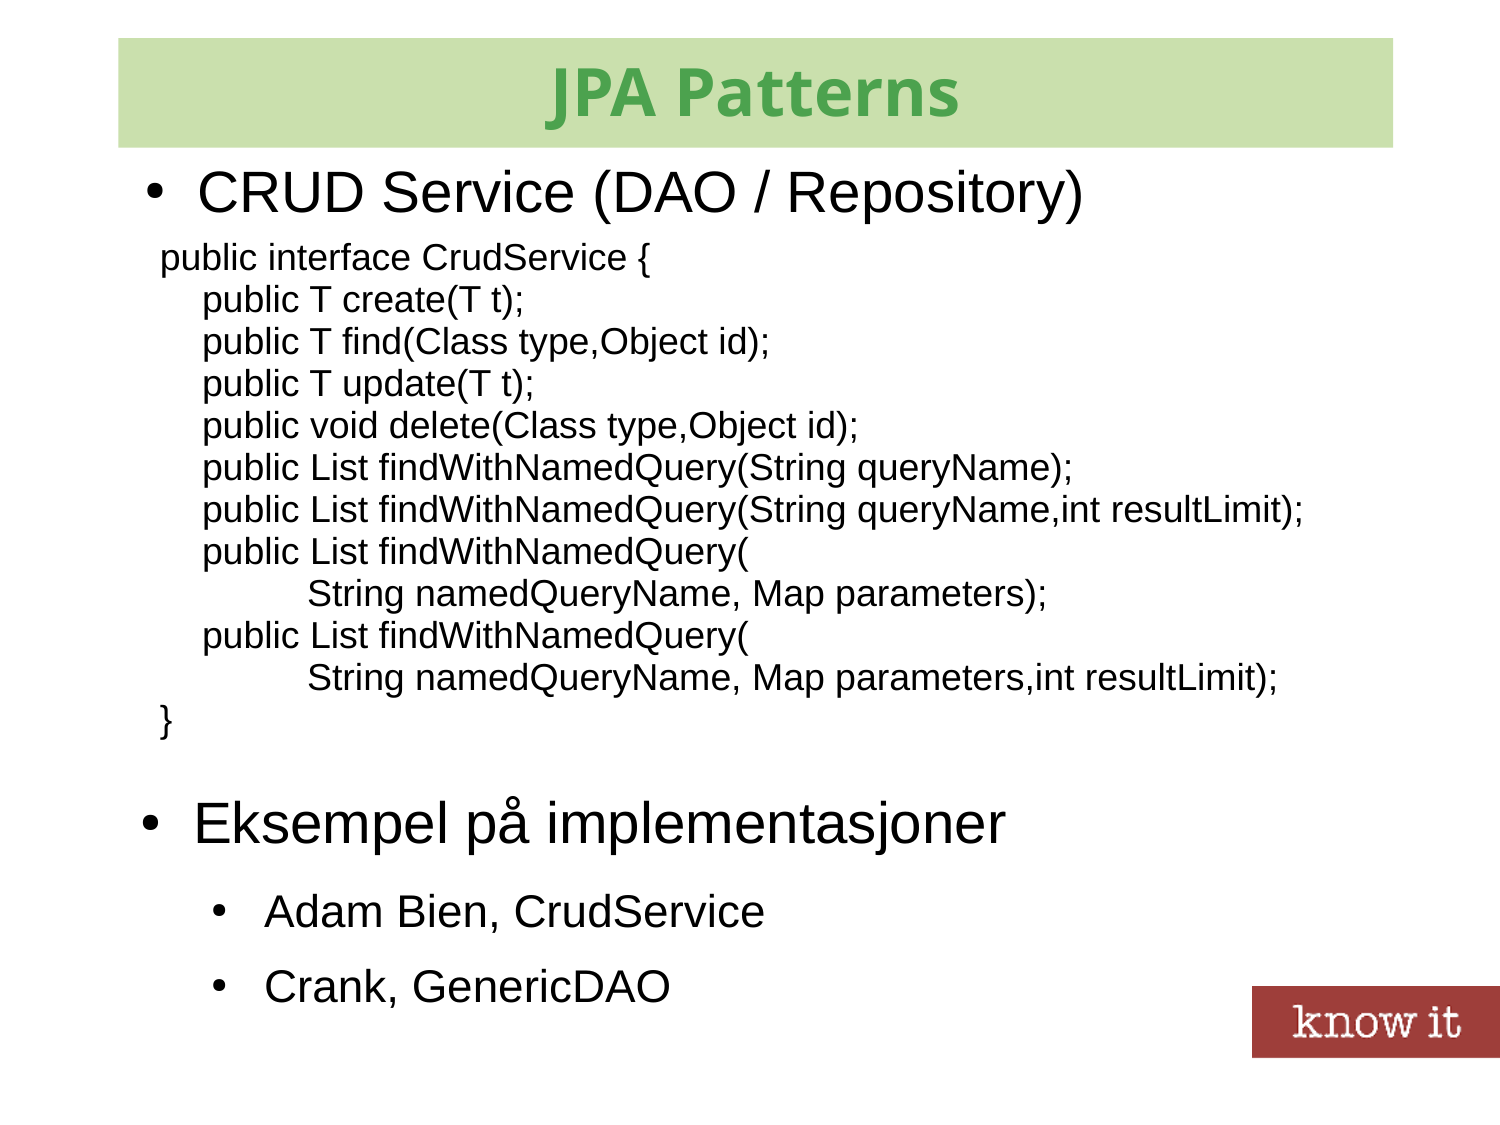

JPA Patterns
# CRUD Service (DAO / Repository)
public interface CrudService {
 public T create(T t);
 public T find(Class type,Object id);
 public T update(T t);
 public void delete(Class type,Object id);
 public List findWithNamedQuery(String queryName);
 public List findWithNamedQuery(String queryName,int resultLimit);
 public List findWithNamedQuery(
 String namedQueryName, Map parameters);
 public List findWithNamedQuery(
 String namedQueryName, Map parameters,int resultLimit);
}
Eksempel på implementasjoner
Adam Bien, CrudService
Crank, GenericDAO